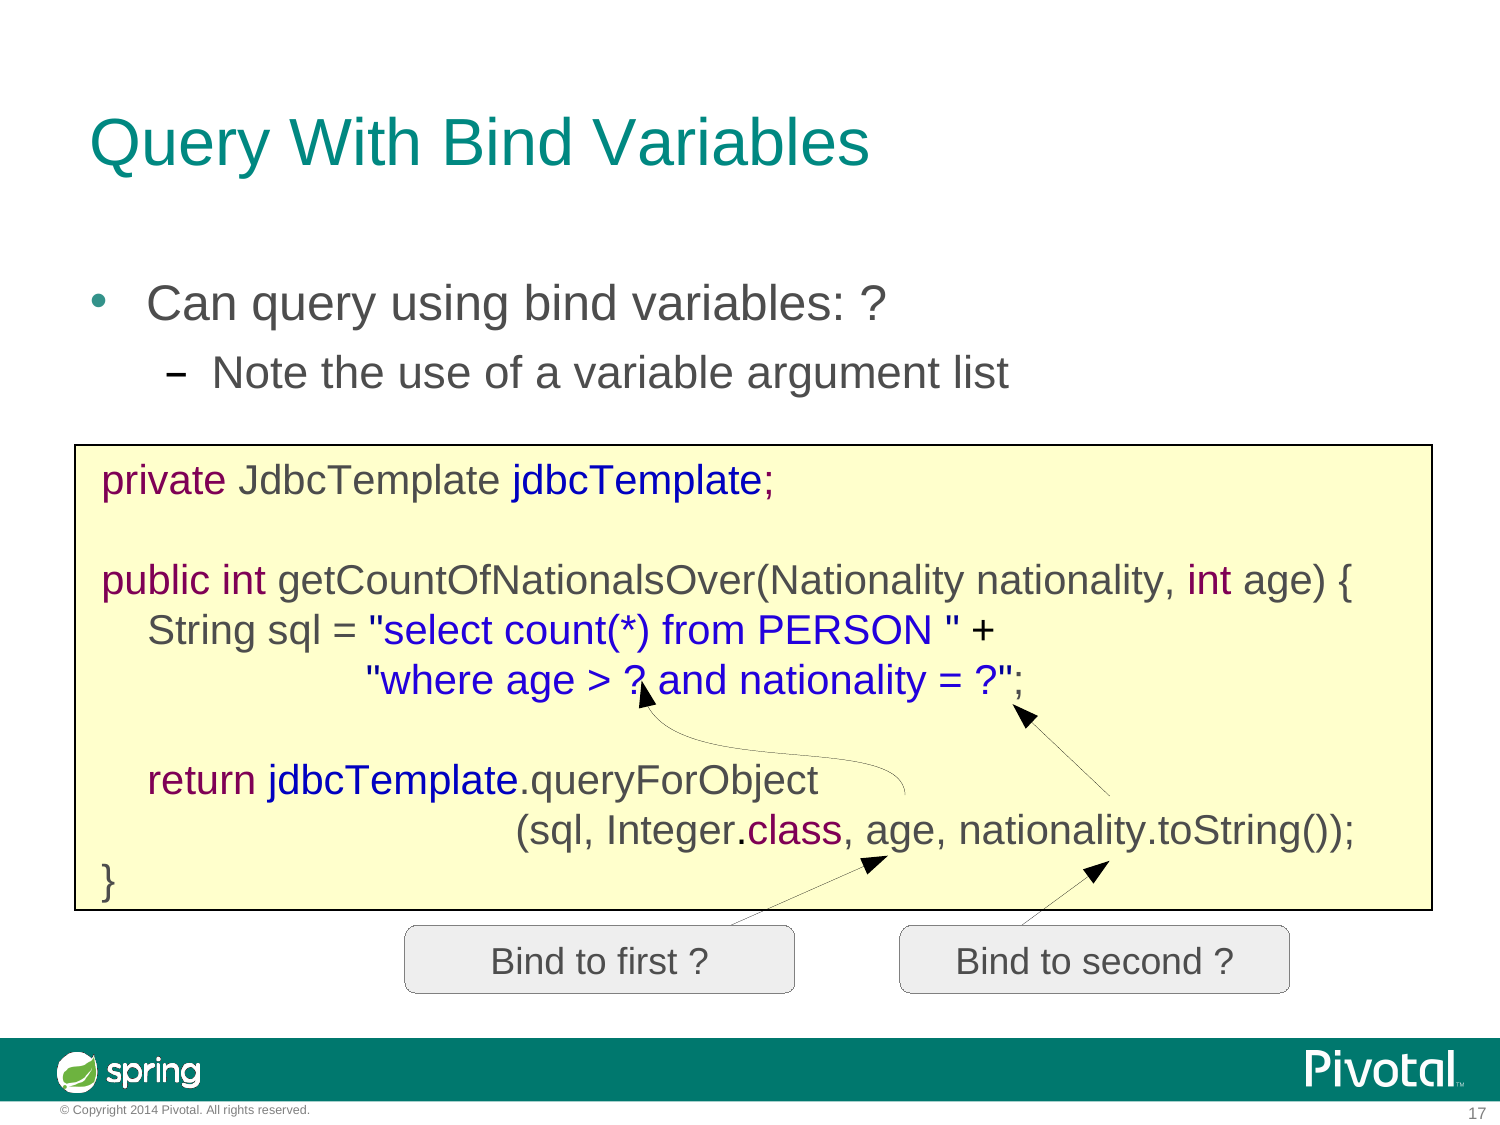

# Query With Bind Variables
Can query using bind variables: ?
Note the use of a variable argument list
 private JdbcTemplate jdbcTemplate;
 public int getCountOfNationalsOver(Nationality nationality, int age) {
 String sql = "select count(*) from PERSON " +
 "where age > ? and nationality = ?";
 return jdbcTemplate.queryForObject
 (sql, Integer.class, age, nationality.toString());
 }
Bind to first ?
Bind to second ?